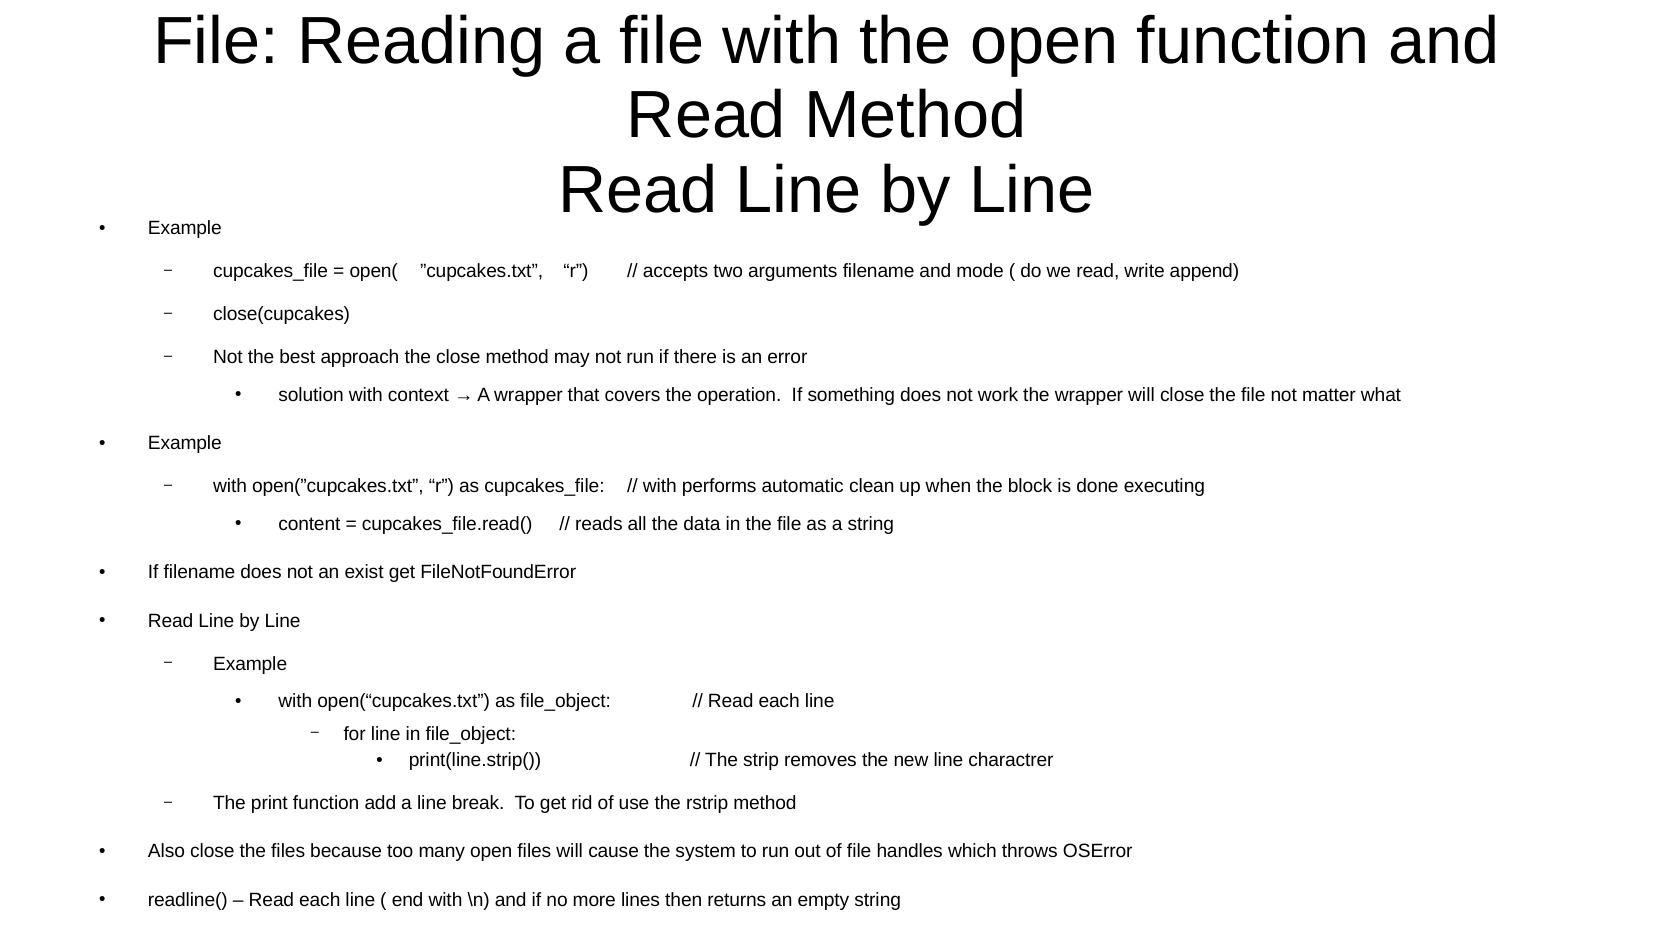

# File: Reading a file with the open function and Read Method Read Line by Line
Example
cupcakes_file = open(	”cupcakes.txt”,	 “r”)			// accepts two arguments filename and mode ( do we read, write append)
close(cupcakes)
Not the best approach the close method may not run if there is an error
solution with context → A wrapper that covers the operation. If something does not work the wrapper will close the file not matter what
Example
with open(”cupcakes.txt”, “r”) as cupcakes_file:			// with performs automatic clean up when the block is done executing
content = cupcakes_file.read()				 // reads all the data in the file as a string
If filename does not an exist get FileNotFoundError
Read Line by Line
Example
with open(“cupcakes.txt”) as file_object:			// Read each line
for line in file_object:
print(line.strip())						 		 	 // The strip removes the new line charactrer
The print function add a line break. To get rid of use the rstrip method
Also close the files because too many open files will cause the system to run out of file handles which throws OSError
readline() – Read each line ( end with \n) and if no more lines then returns an empty string